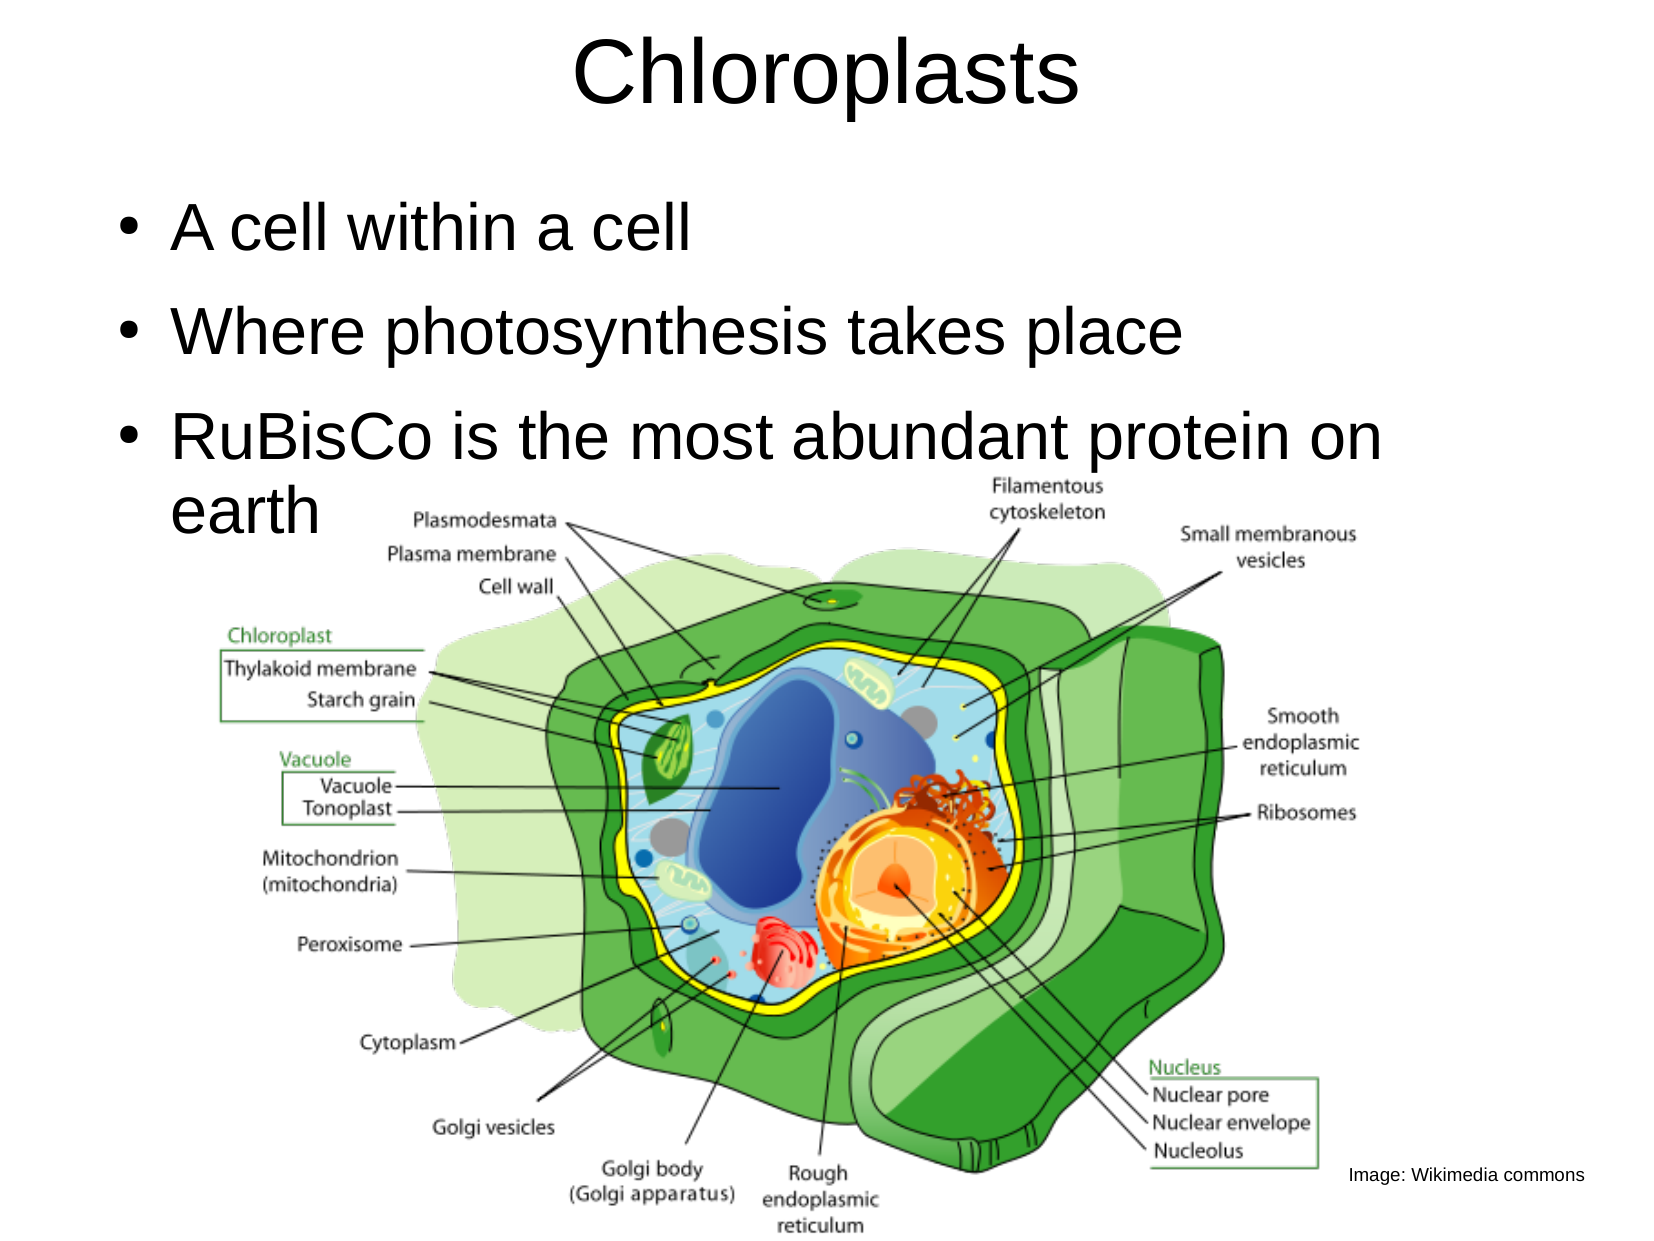

# Chloroplasts
A cell within a cell
Where photosynthesis takes place
RuBisCo is the most abundant protein on earth
Image: Wikimedia commons